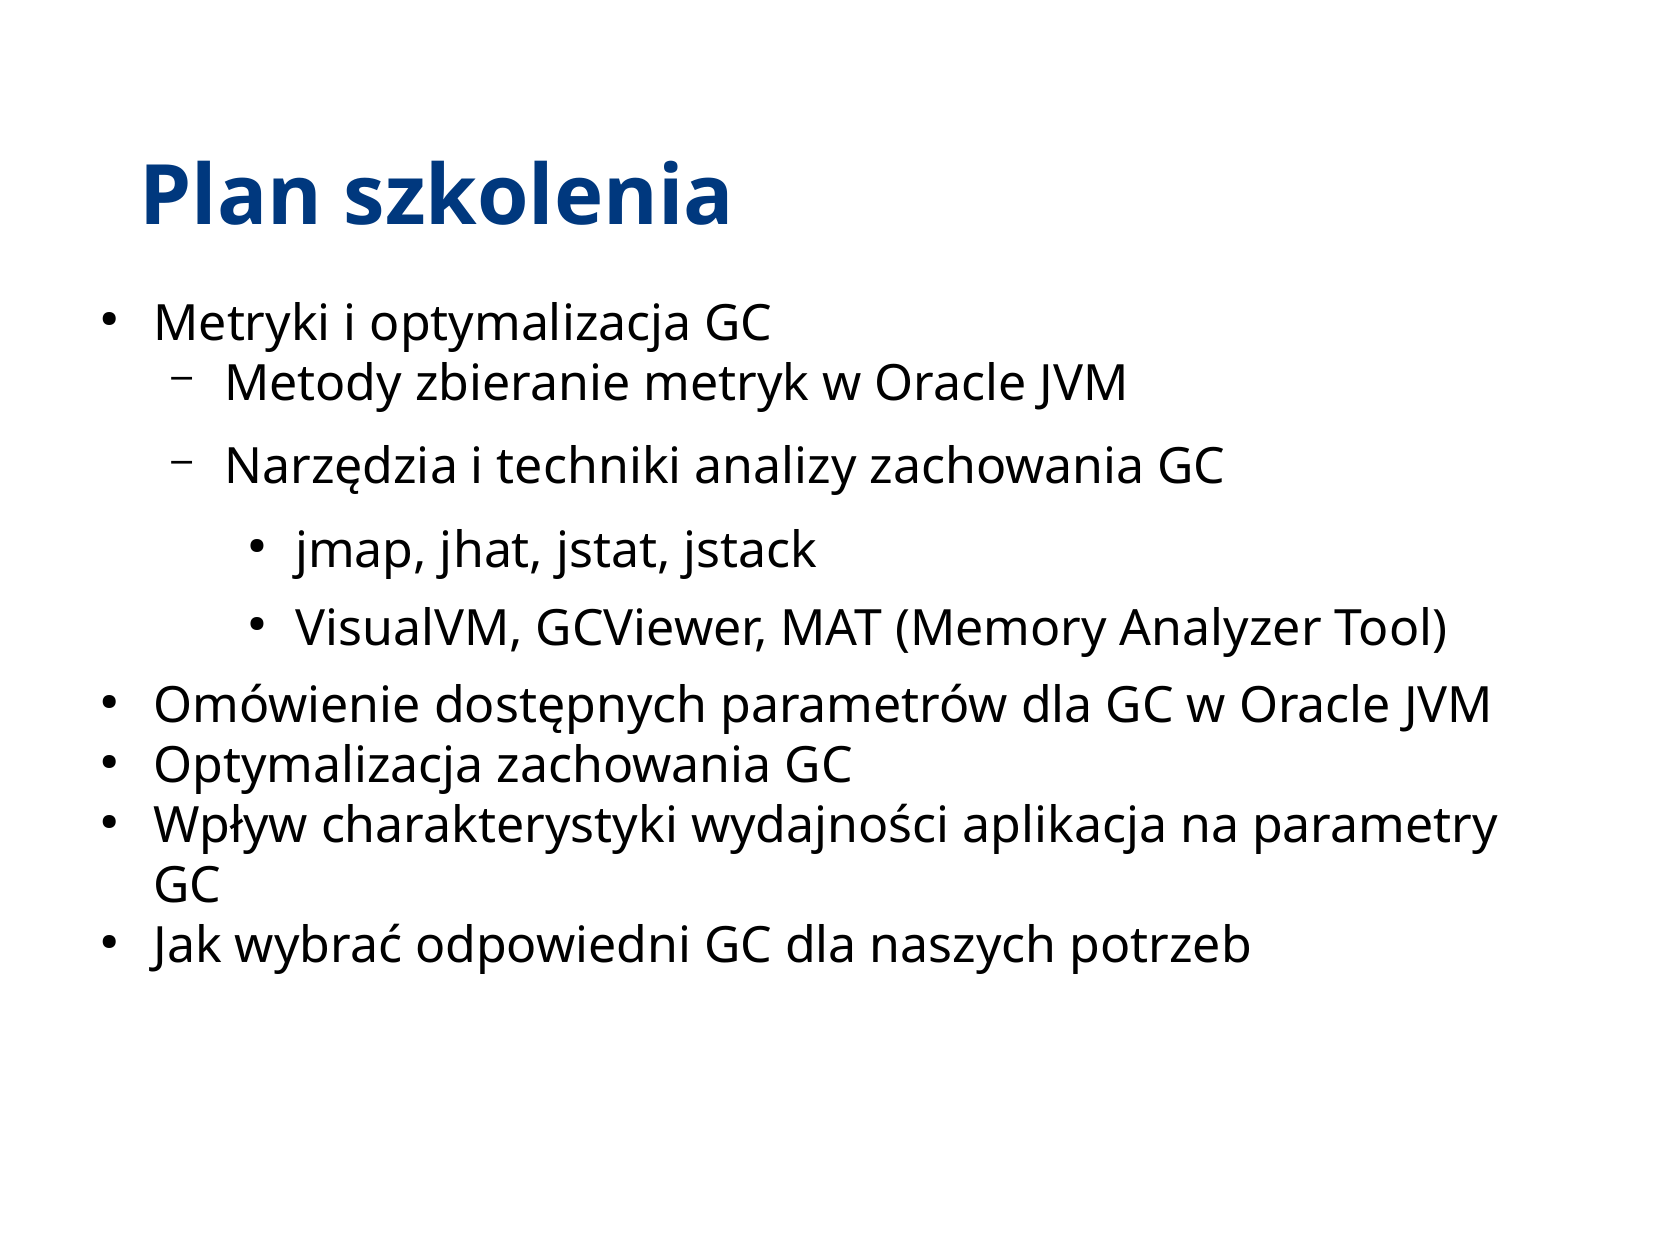

# Plan szkolenia
Metryki i optymalizacja GC
Metody zbieranie metryk w Oracle JVM
Narzędzia i techniki analizy zachowania GC
jmap, jhat, jstat, jstack
VisualVM, GCViewer, MAT (Memory Analyzer Tool)
Omówienie dostępnych parametrów dla GC w Oracle JVM
Optymalizacja zachowania GC
Wpływ charakterystyki wydajności aplikacja na parametry GC
Jak wybrać odpowiedni GC dla naszych potrzeb